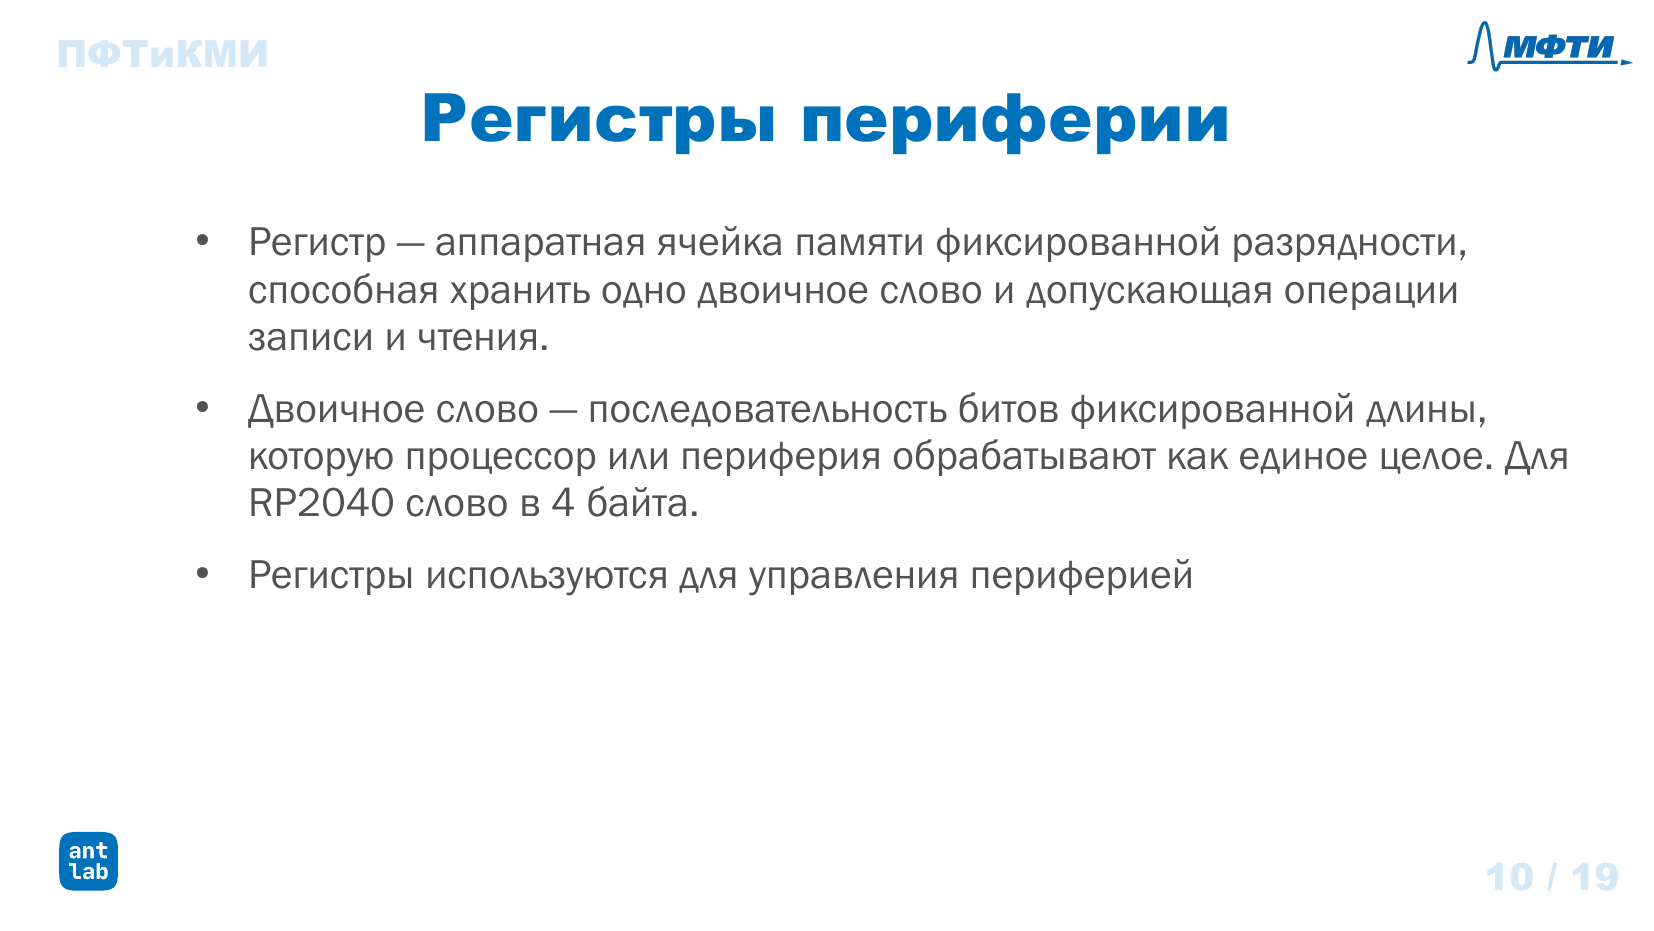

# Регистры периферии
Регистр — аппаратная ячейка памяти фиксированной разрядности, способная хранить одно двоичное слово и допускающая операции записи и чтения.
Двоичное слово — последовательность битов фиксированной длины, которую процессор или периферия обрабатывают как единое целое. Для RP2040 слово в 4 байта.
Регистры используются для управления периферией